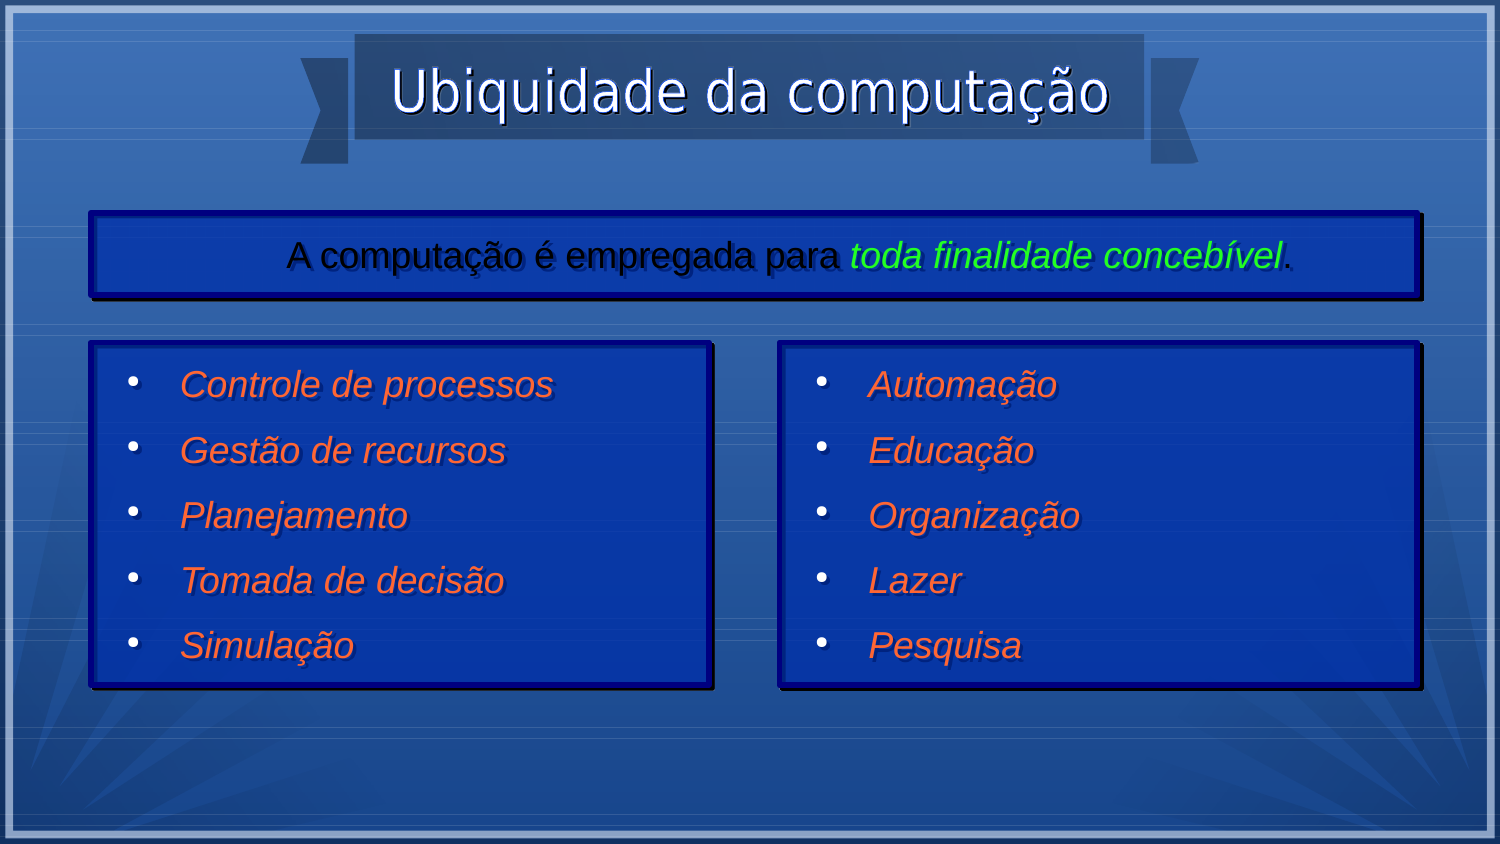

# Ubiquidade da computação
A computação é empregada para toda finalidade concebível.
Controle de processos
Gestão de recursos
Planejamento
Tomada de decisão
Simulação
Automação
Educação
Organização
Lazer
Pesquisa